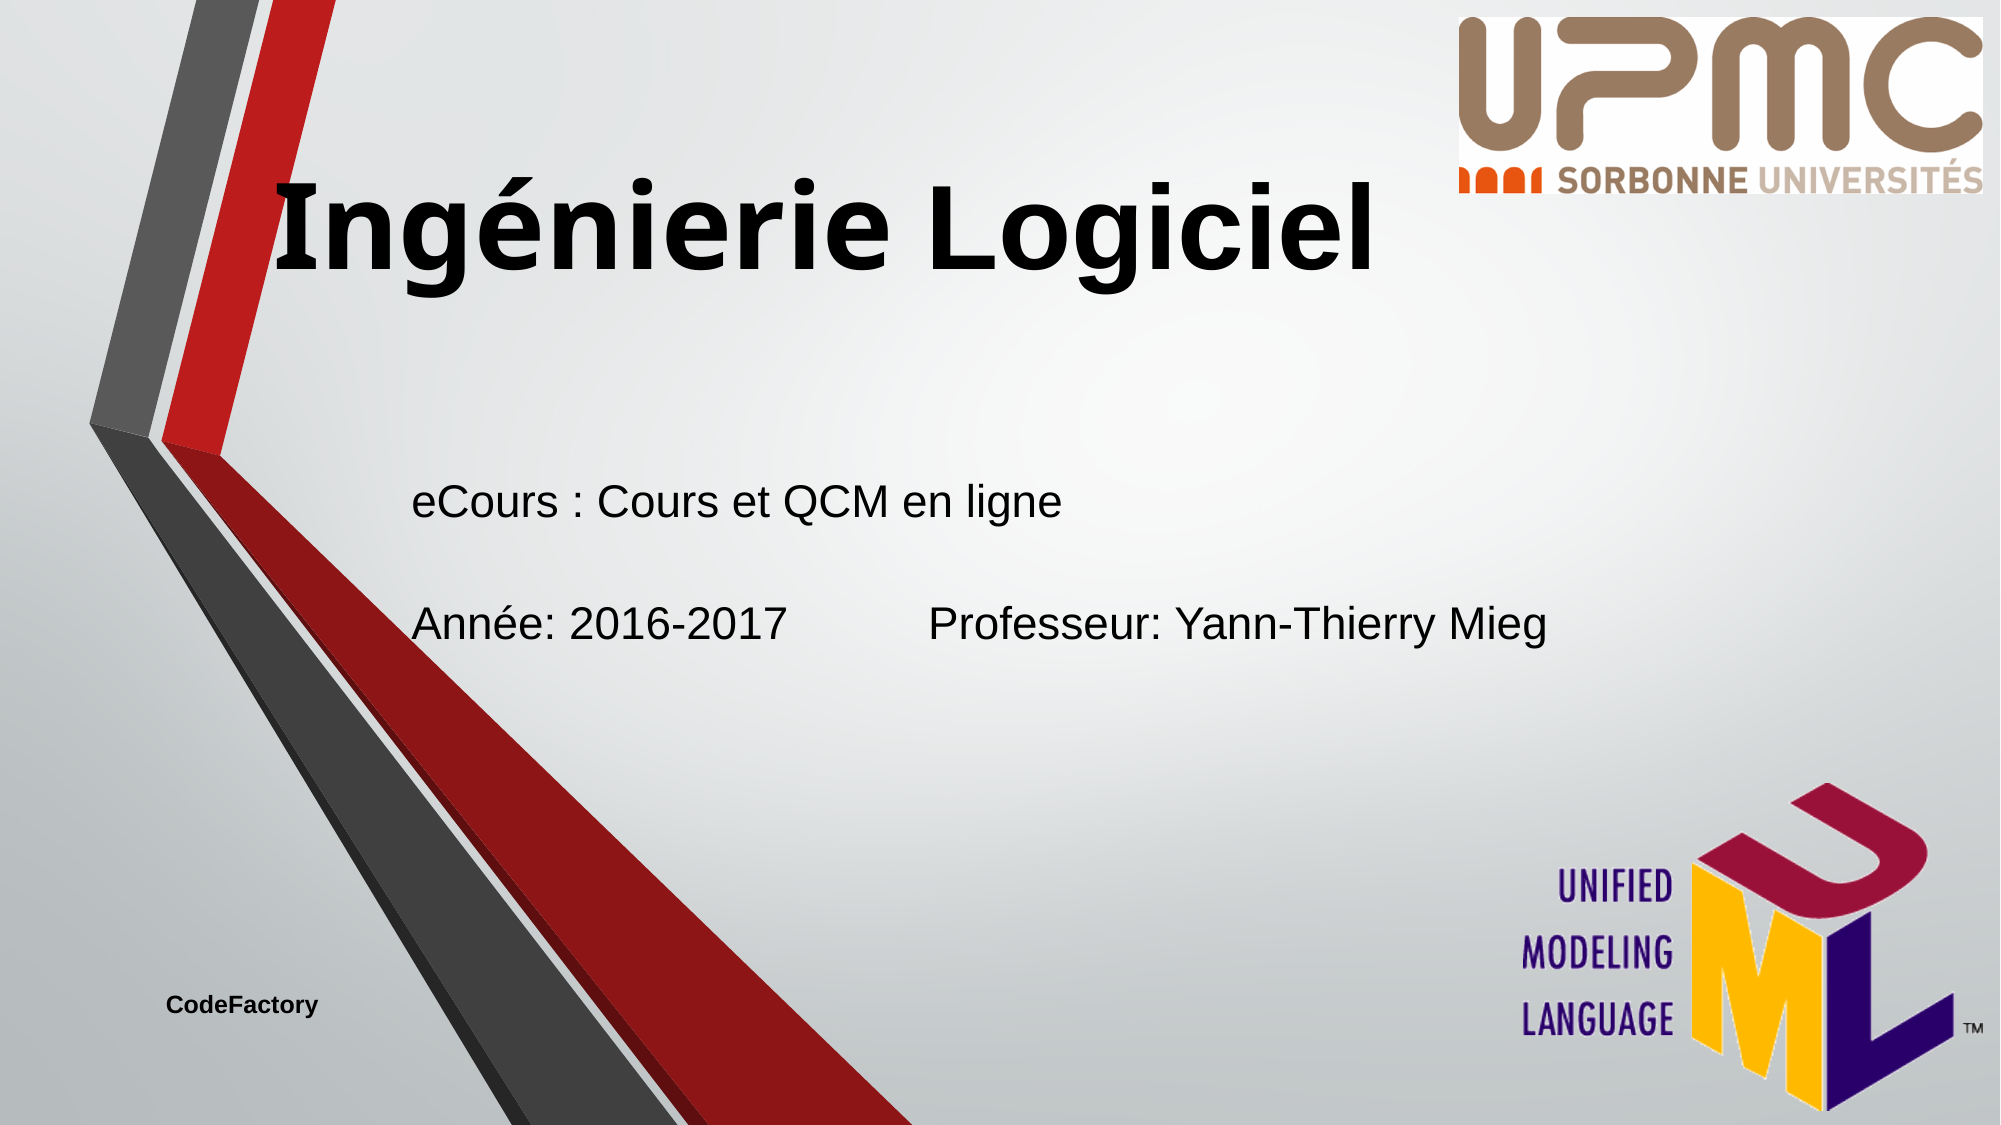

# Ingénierie Logiciel
eCours : Cours et QCM en ligne
Année: 2016-2017		Professeur: Yann-Thierry Mieg
CodeFactory